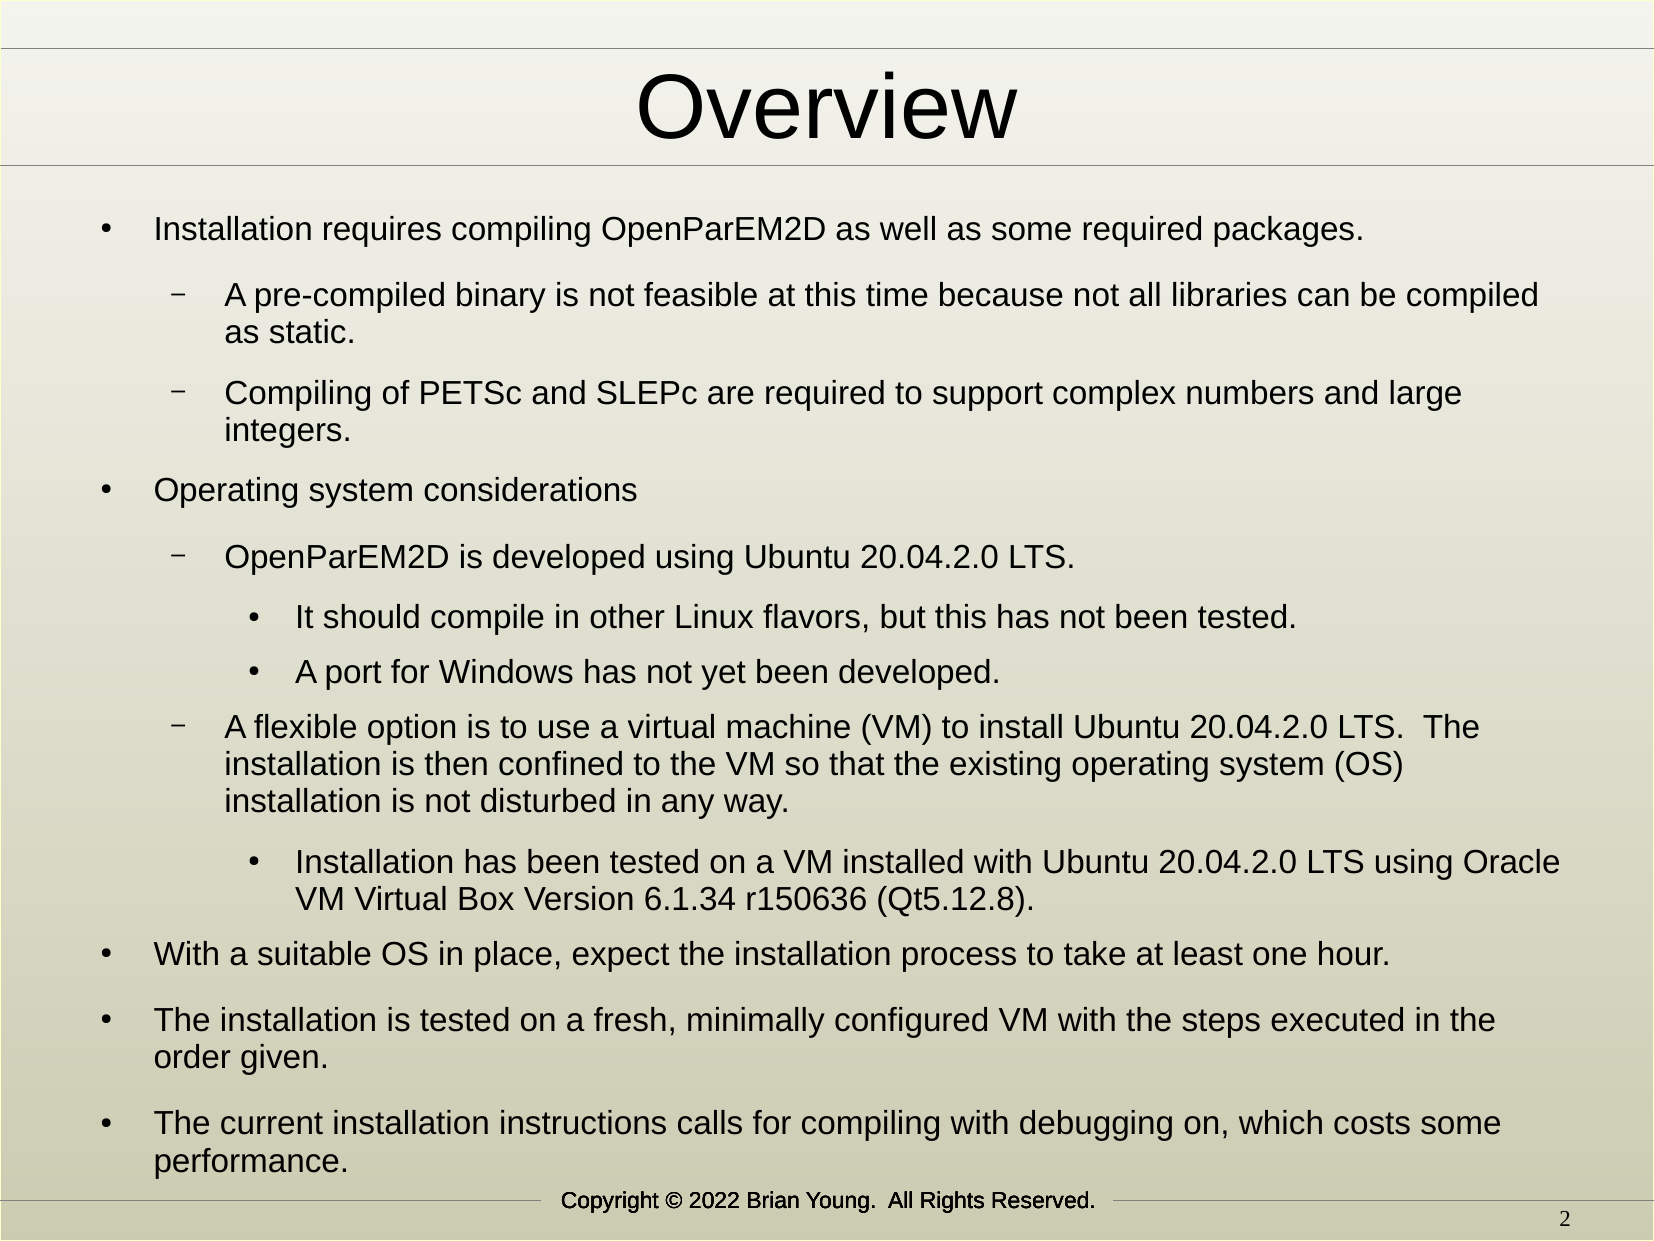

# Overview
Installation requires compiling OpenParEM2D as well as some required packages.
A pre-compiled binary is not feasible at this time because not all libraries can be compiled as static.
Compiling of PETSc and SLEPc are required to support complex numbers and large integers.
Operating system considerations
OpenParEM2D is developed using Ubuntu 20.04.2.0 LTS.
It should compile in other Linux flavors, but this has not been tested.
A port for Windows has not yet been developed.
A flexible option is to use a virtual machine (VM) to install Ubuntu 20.04.2.0 LTS. The installation is then confined to the VM so that the existing operating system (OS) installation is not disturbed in any way.
Installation has been tested on a VM installed with Ubuntu 20.04.2.0 LTS using Oracle VM Virtual Box Version 6.1.34 r150636 (Qt5.12.8).
With a suitable OS in place, expect the installation process to take at least one hour.
The installation is tested on a fresh, minimally configured VM with the steps executed in the order given.
The current installation instructions calls for compiling with debugging on, which costs some performance.
2